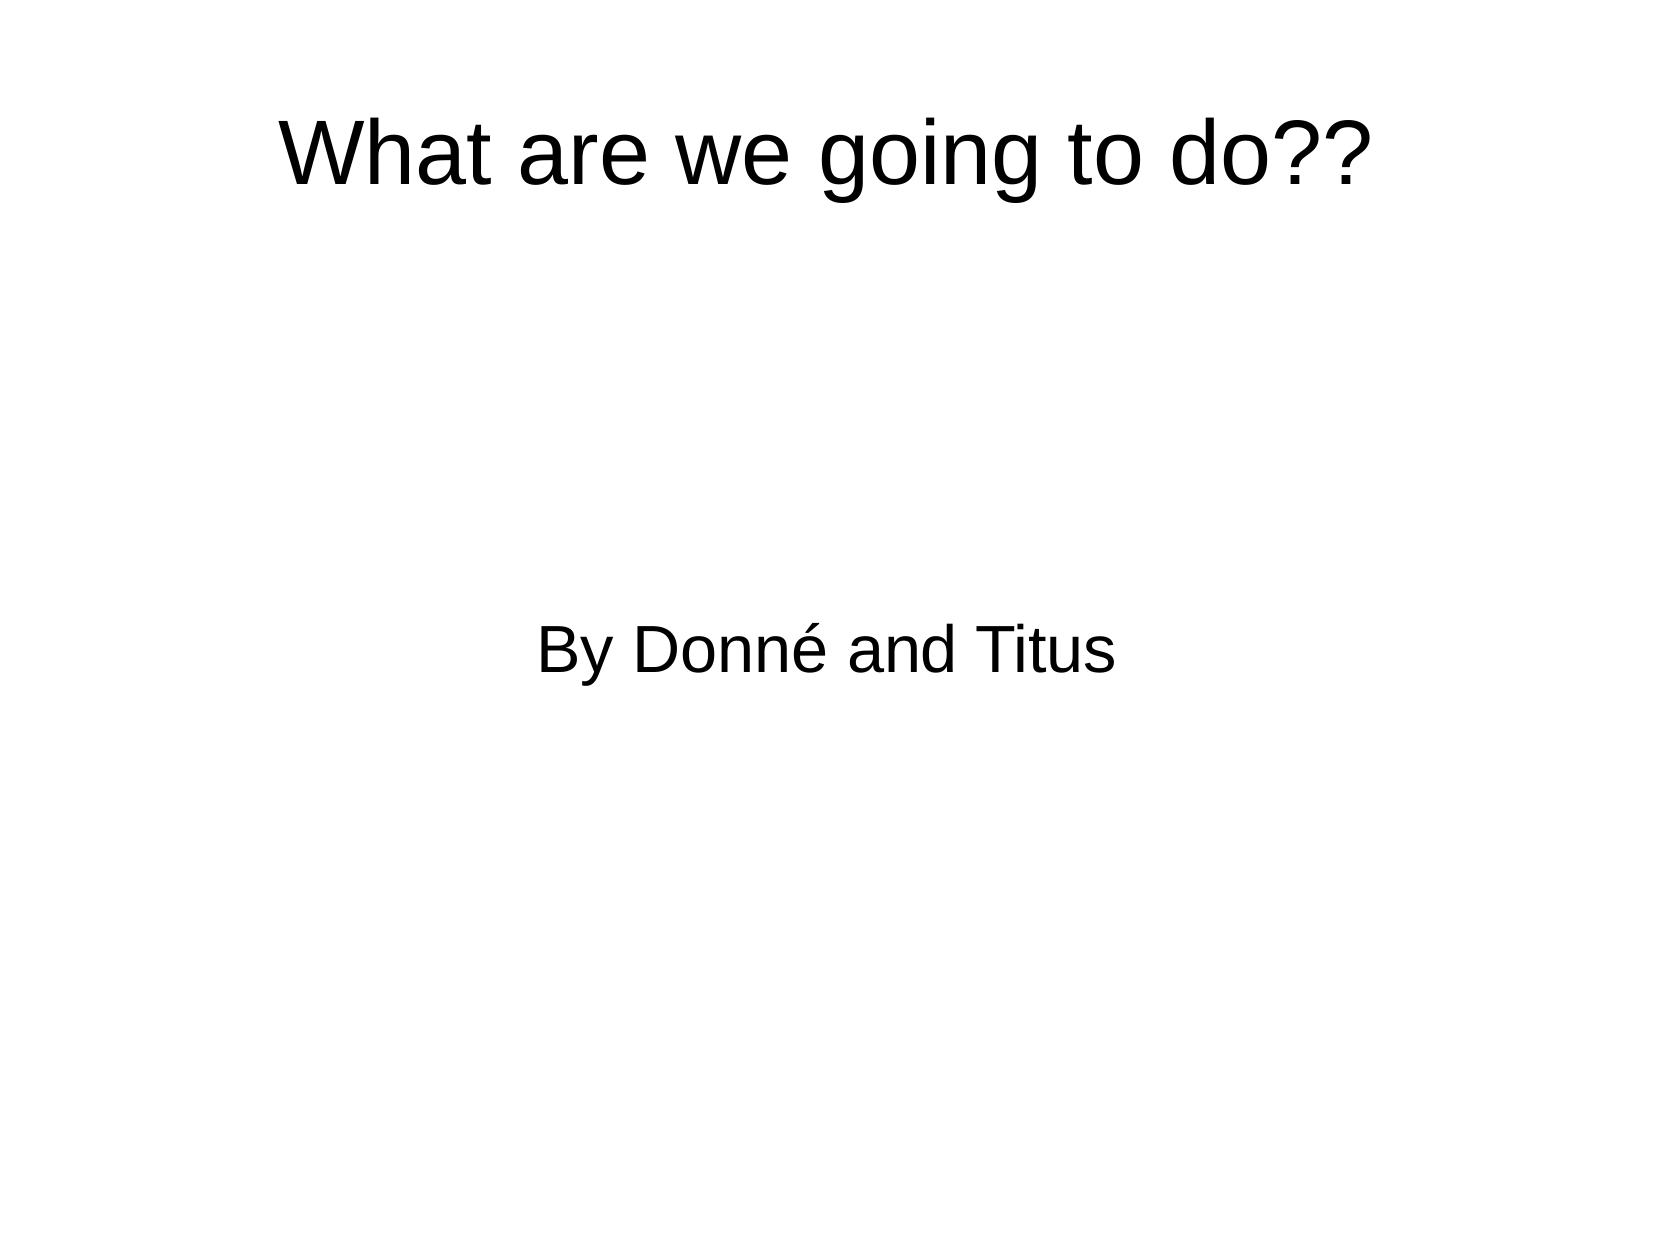

# What are we going to do??
By Donné and Titus